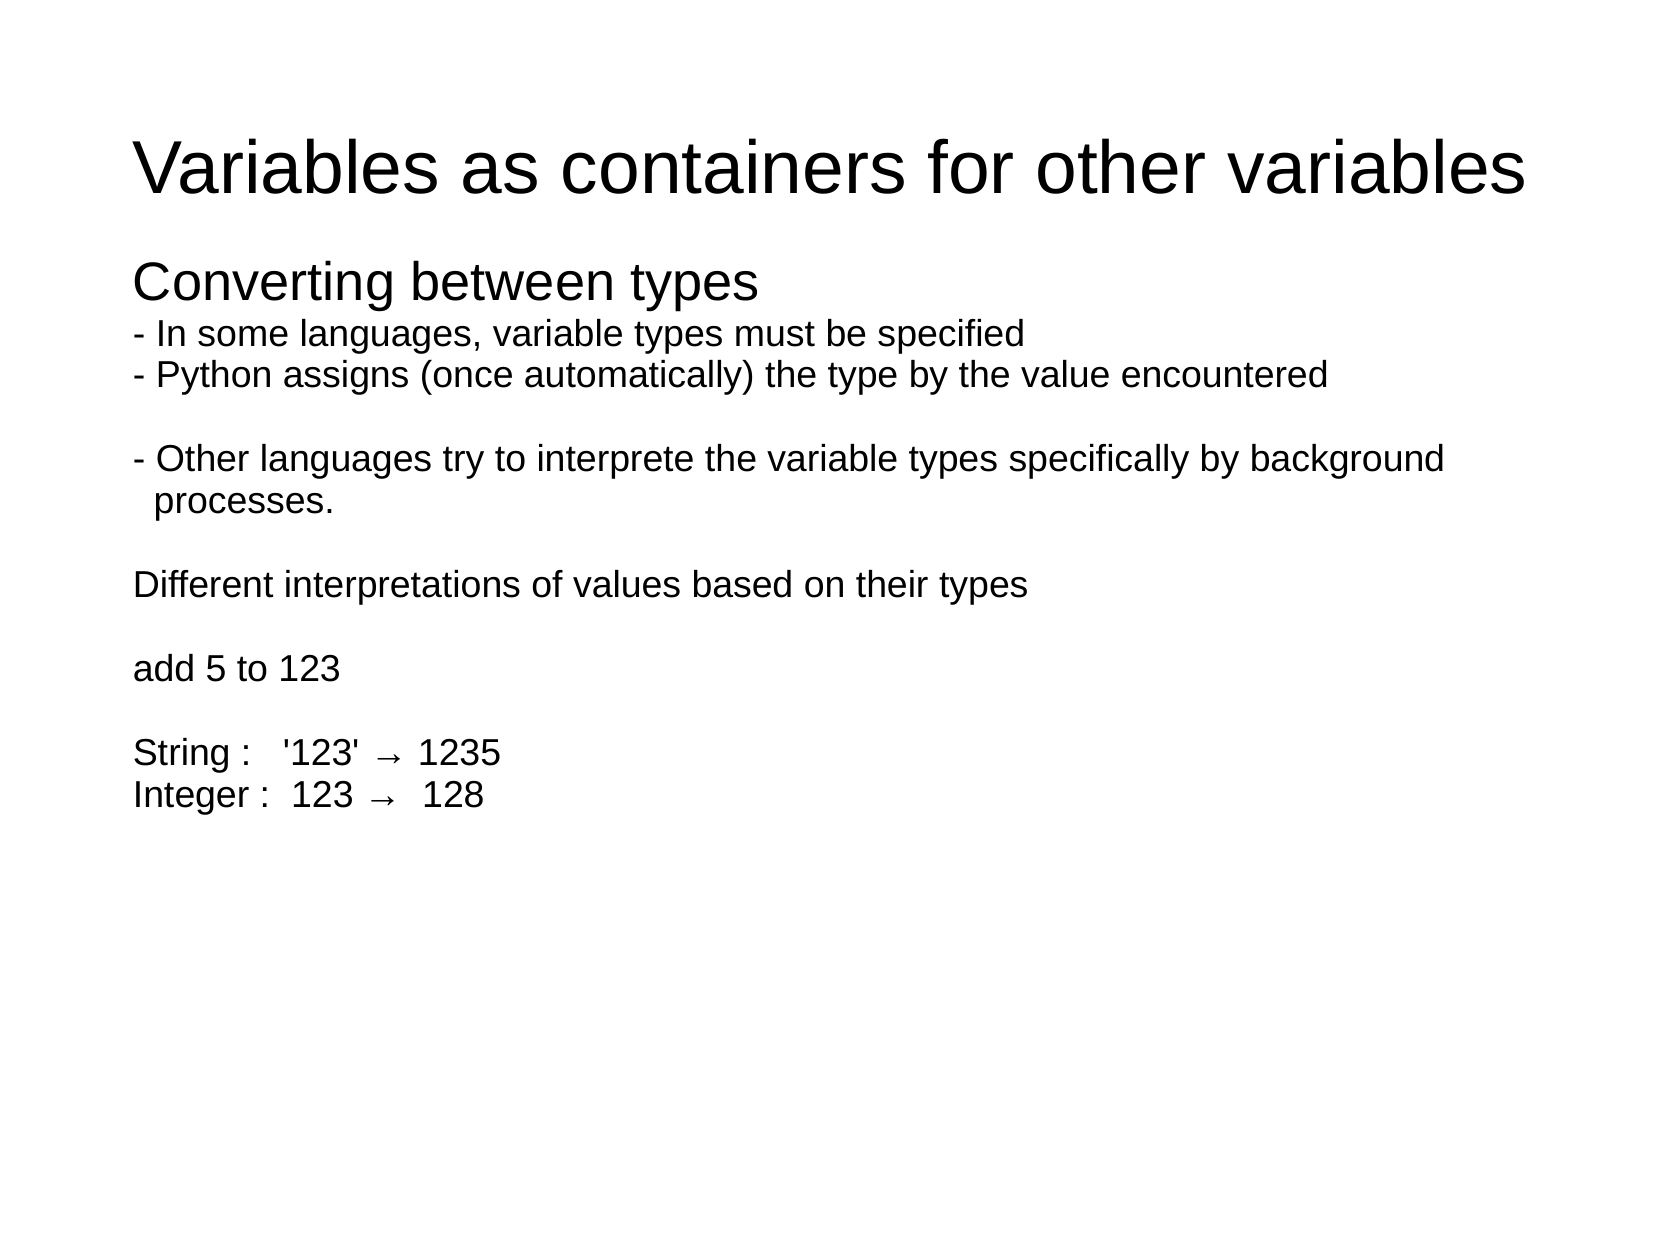

Variables as containers for other variables
Converting between types
- In some languages, variable types must be specified
- Python assigns (once automatically) the type by the value encountered
- Other languages try to interprete the variable types specifically by background
 processes.
Different interpretations of values based on their types
add 5 to 123
String : '123' → 1235
Integer : 123 → 128